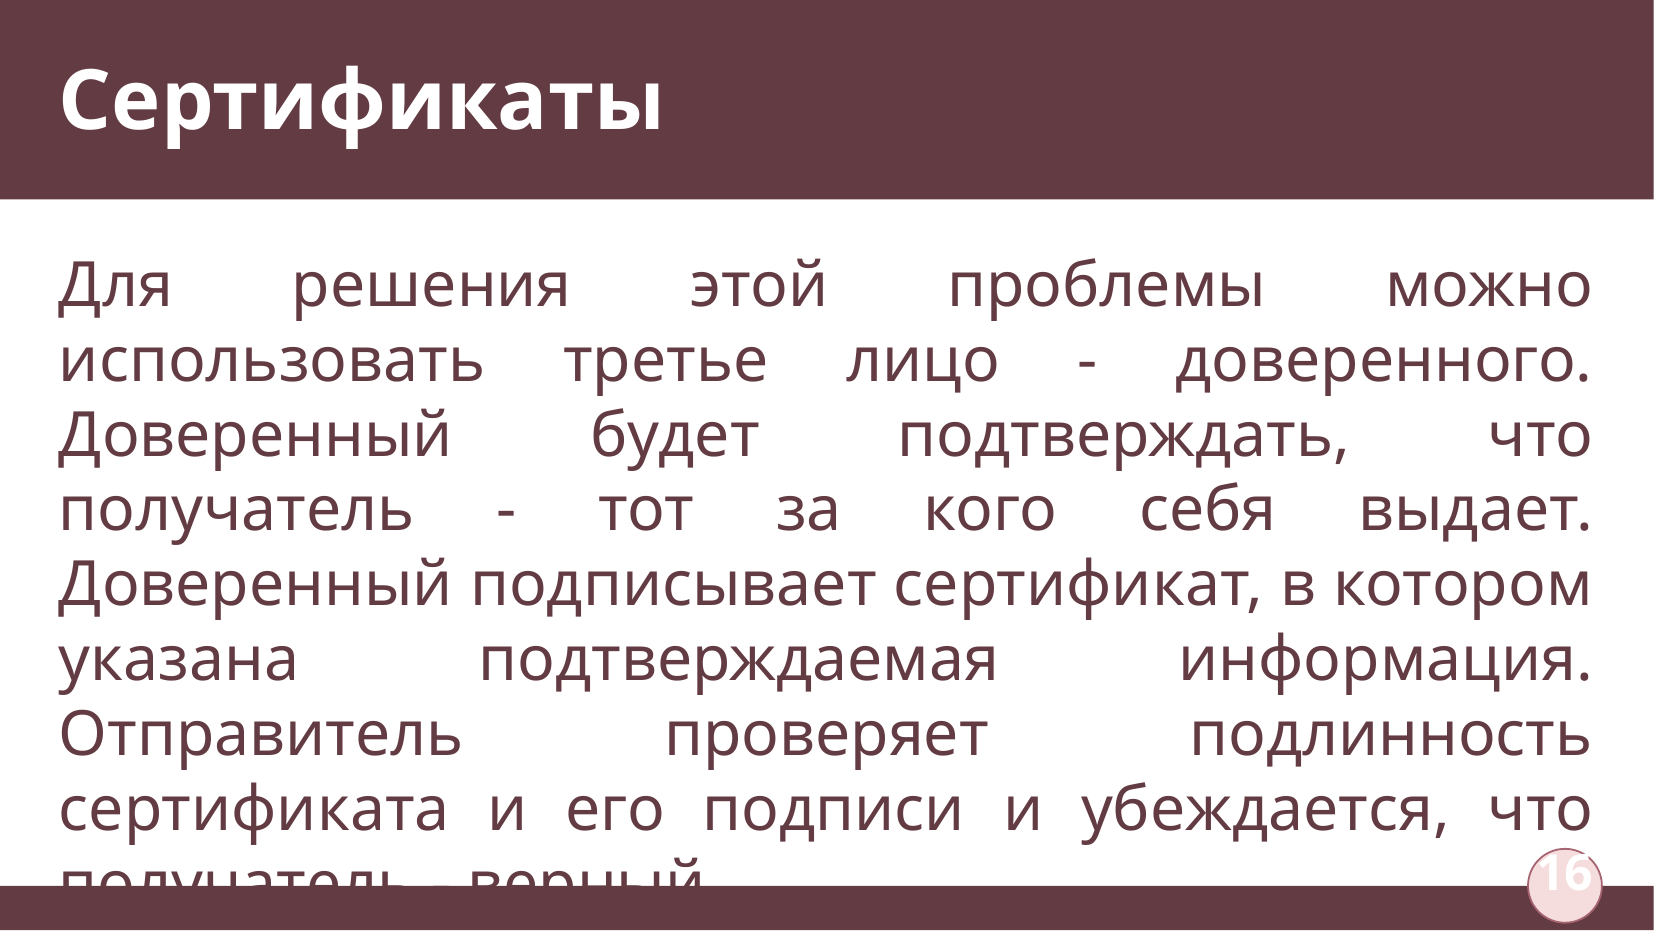

# Сертификаты
Для решения этой проблемы можно использовать третье лицо - доверенного. Доверенный будет подтверждать, что получатель - тот за кого себя выдает. Доверенный подписывает сертификат, в котором указана подтверждаемая информация. Отправитель проверяет подлинность сертификата и его подписи и убеждается, что получатель - верный.